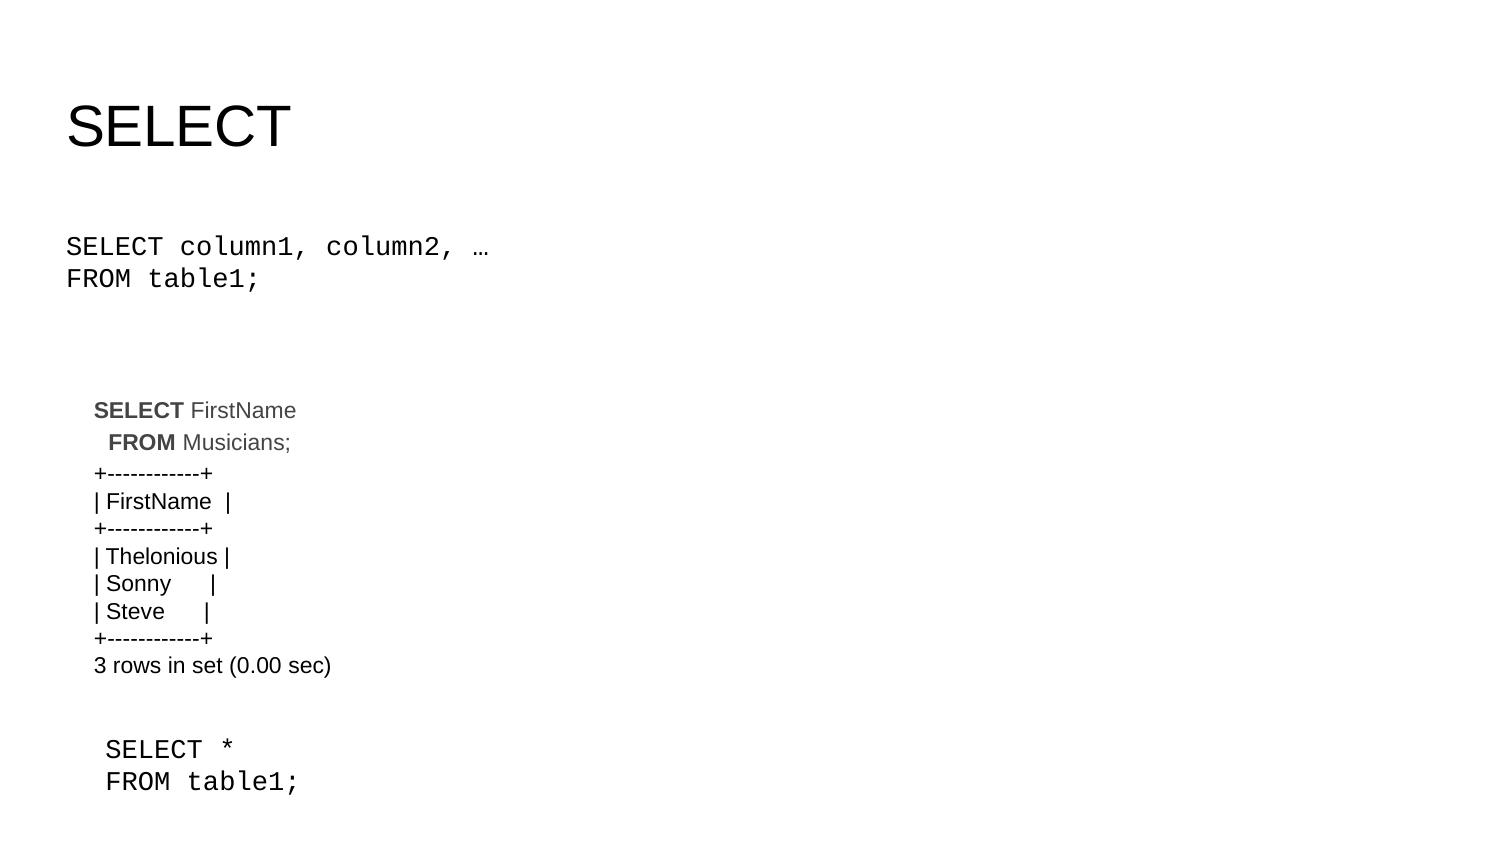

# SELECT SELECT column1, column2, … FROM table1;
SELECT FirstName
FROM Musicians;
+------------+
| FirstName |
+------------+
| Thelonious |
| Sonny |
| Steve |
+------------+
3 rows in set (0.00 sec)
SELECT *
FROM table1;